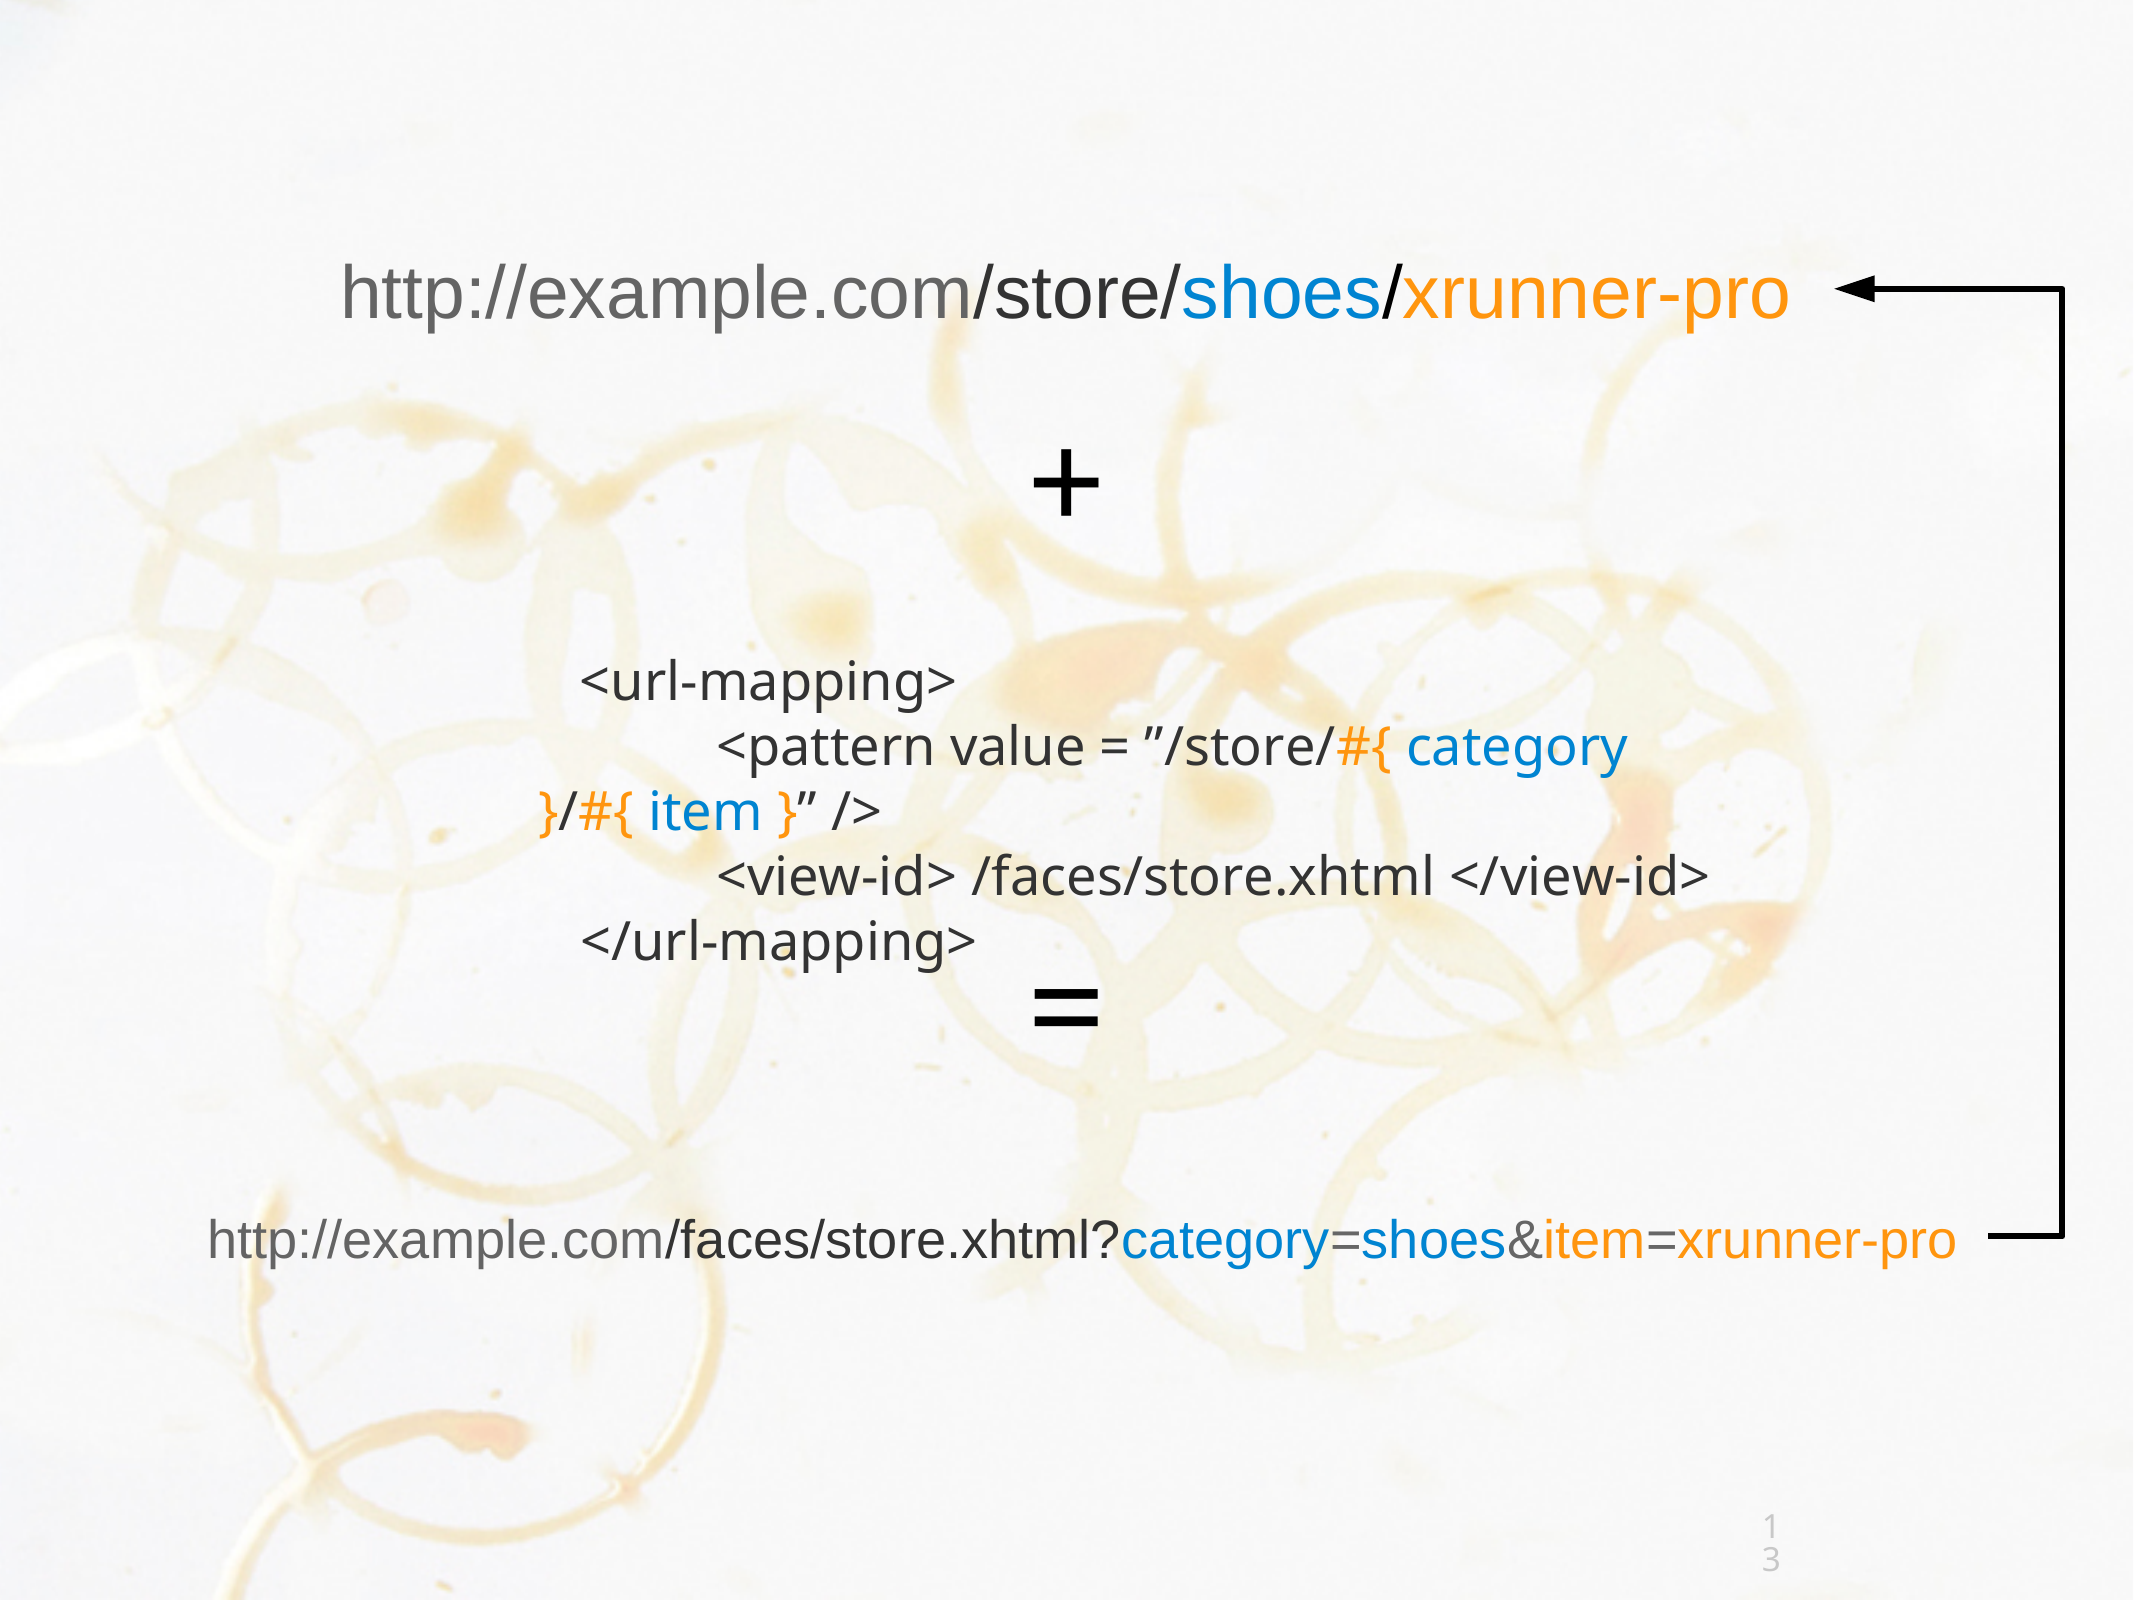

http://example.com/store/shoes/xrunner-pro
+
 <url-mapping>
	 <pattern value = ”/store/#{ category }/#{ item }” />
	 <view-id> /faces/store.xhtml </view-id>
 </url-mapping>
=
http://example.com/faces/store.xhtml?category=shoes&item=xrunner-pro
13